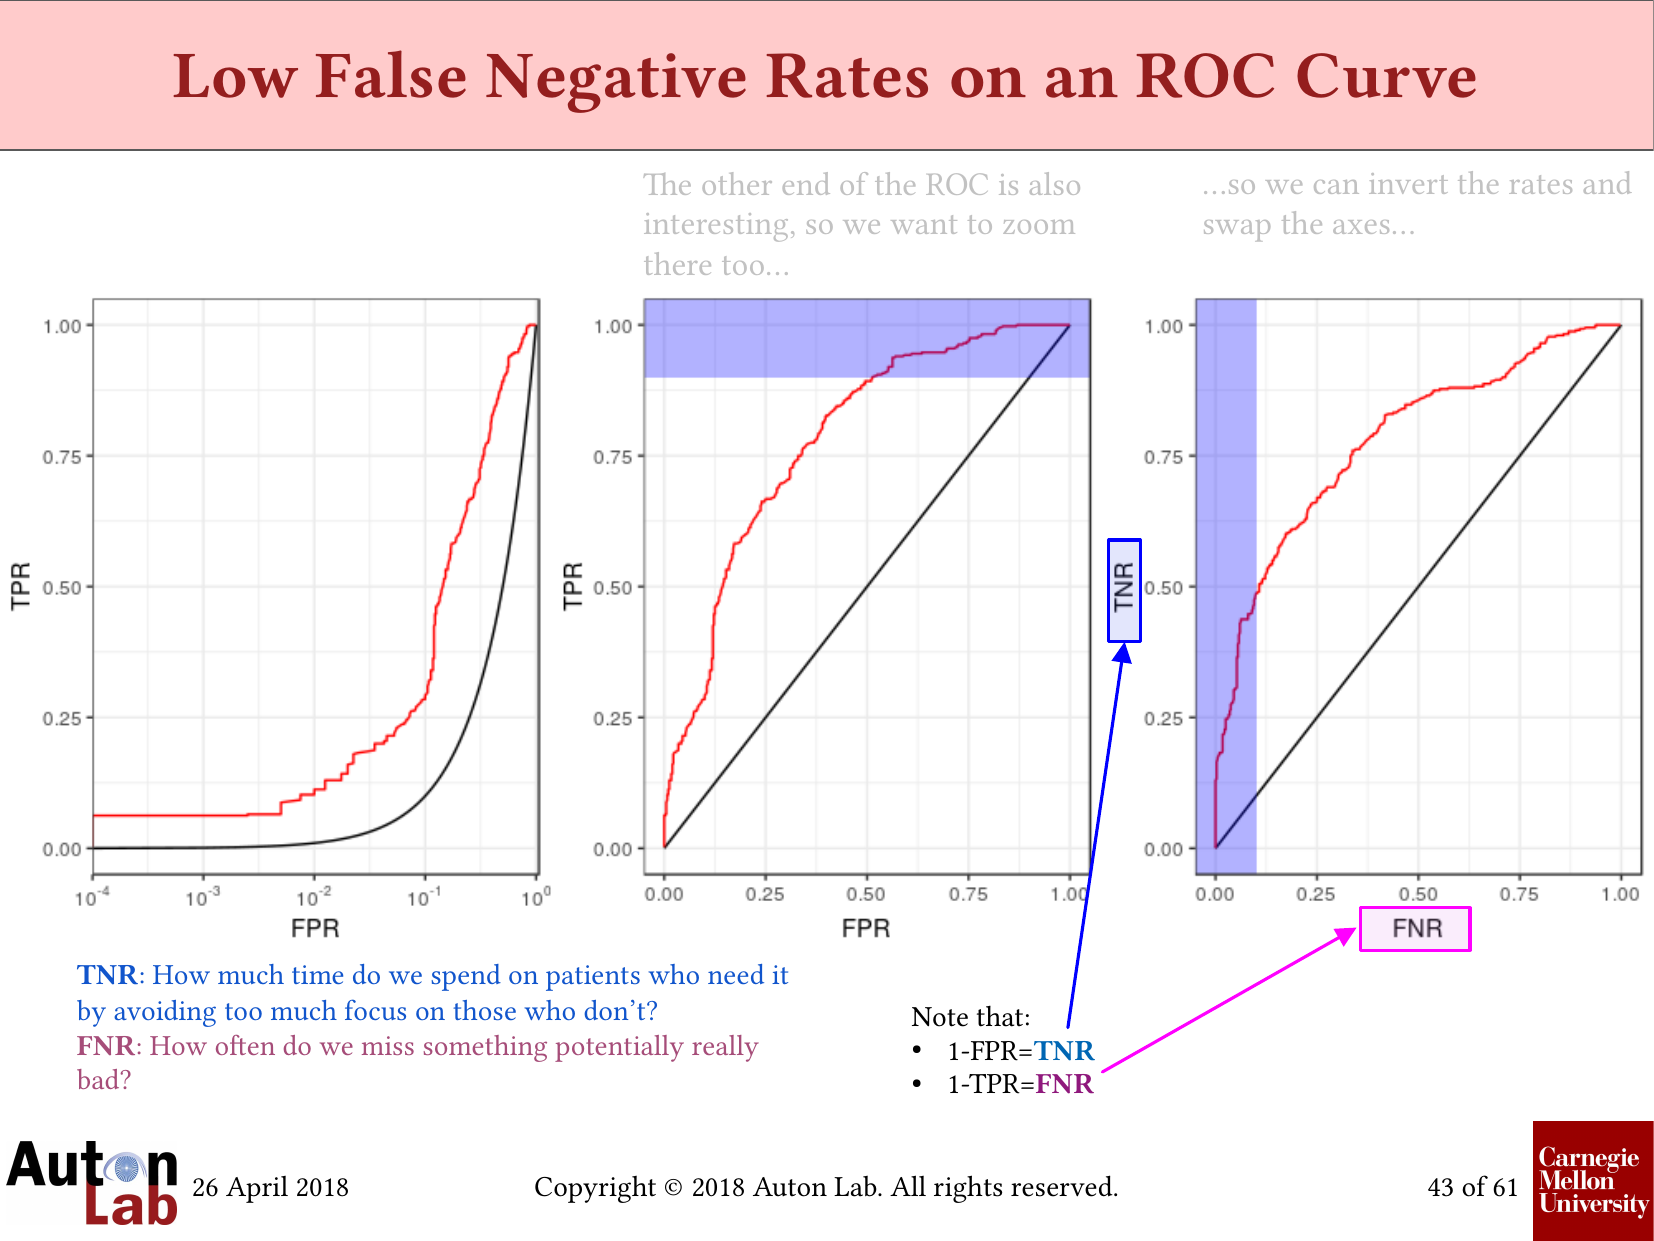

# Low False Negative Rates on an ROC Curve
…so we can invert the rates and swap the axes…
The other end of the ROC is also interesting, so we want to zoom there too…
TNR: How much time do we spend on patients who need it by avoiding too much focus on those who don’t?
FNR: How often do we miss something potentially really bad?
Note that:
1-FPR=TNR
1-TPR=FNR
26 April 2018
43